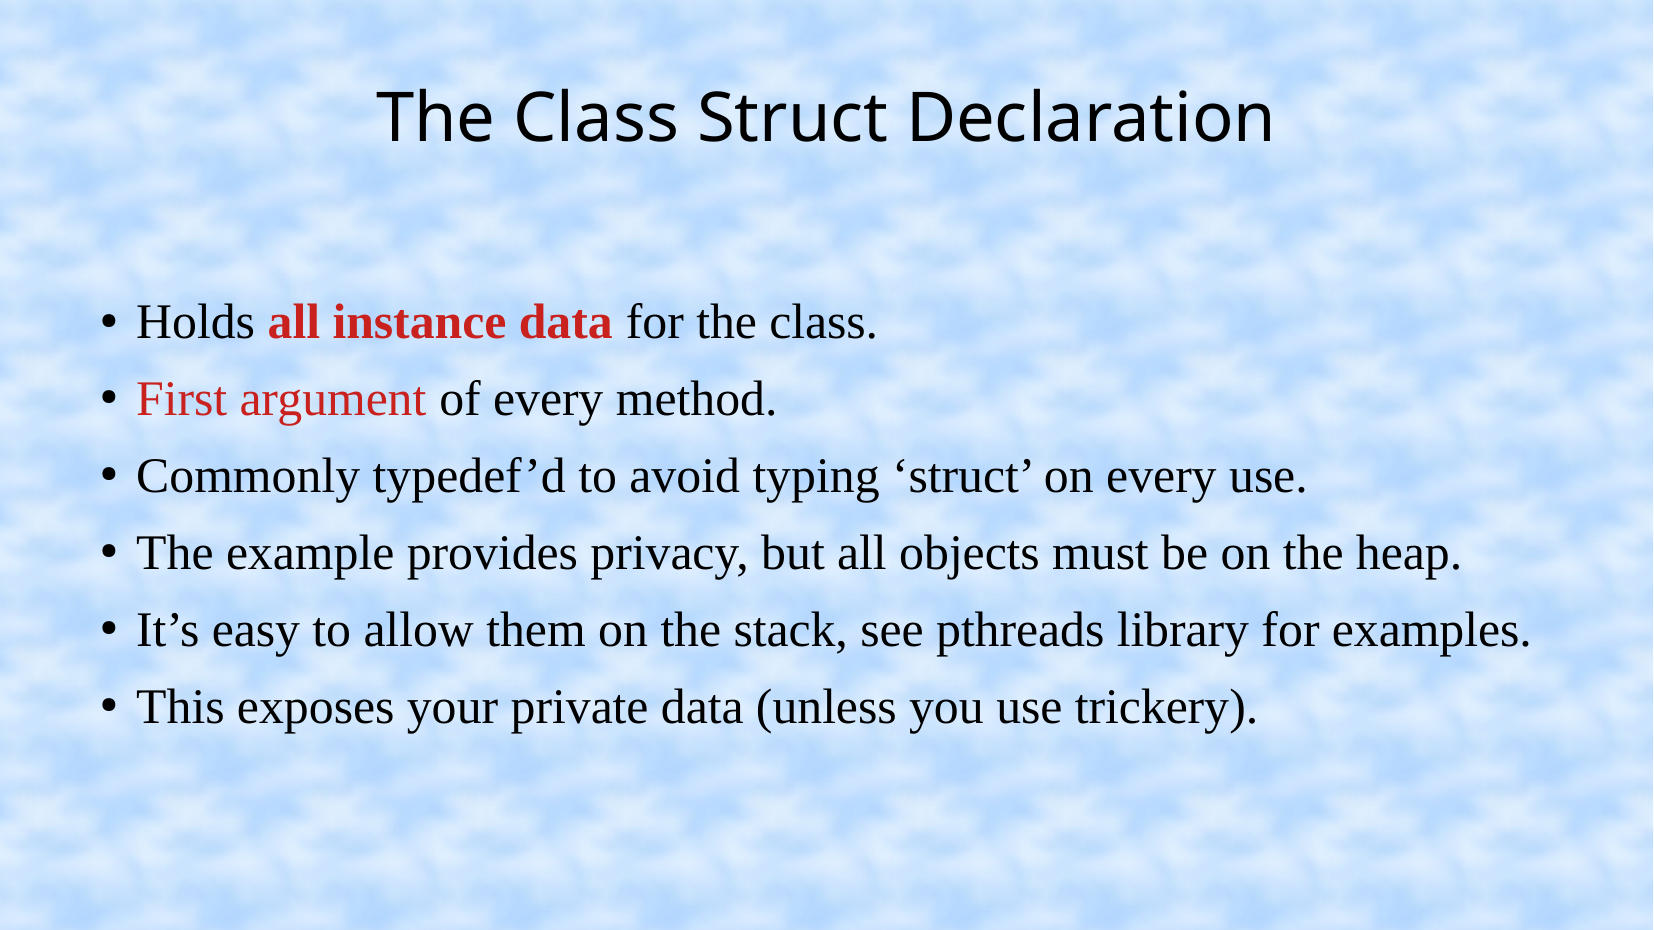

# The Class Struct Declaration
Holds all instance data for the class.
First argument of every method.
Commonly typedef’d to avoid typing ‘struct’ on every use.
The example provides privacy, but all objects must be on the heap.
It’s easy to allow them on the stack, see pthreads library for examples.
This exposes your private data (unless you use trickery).